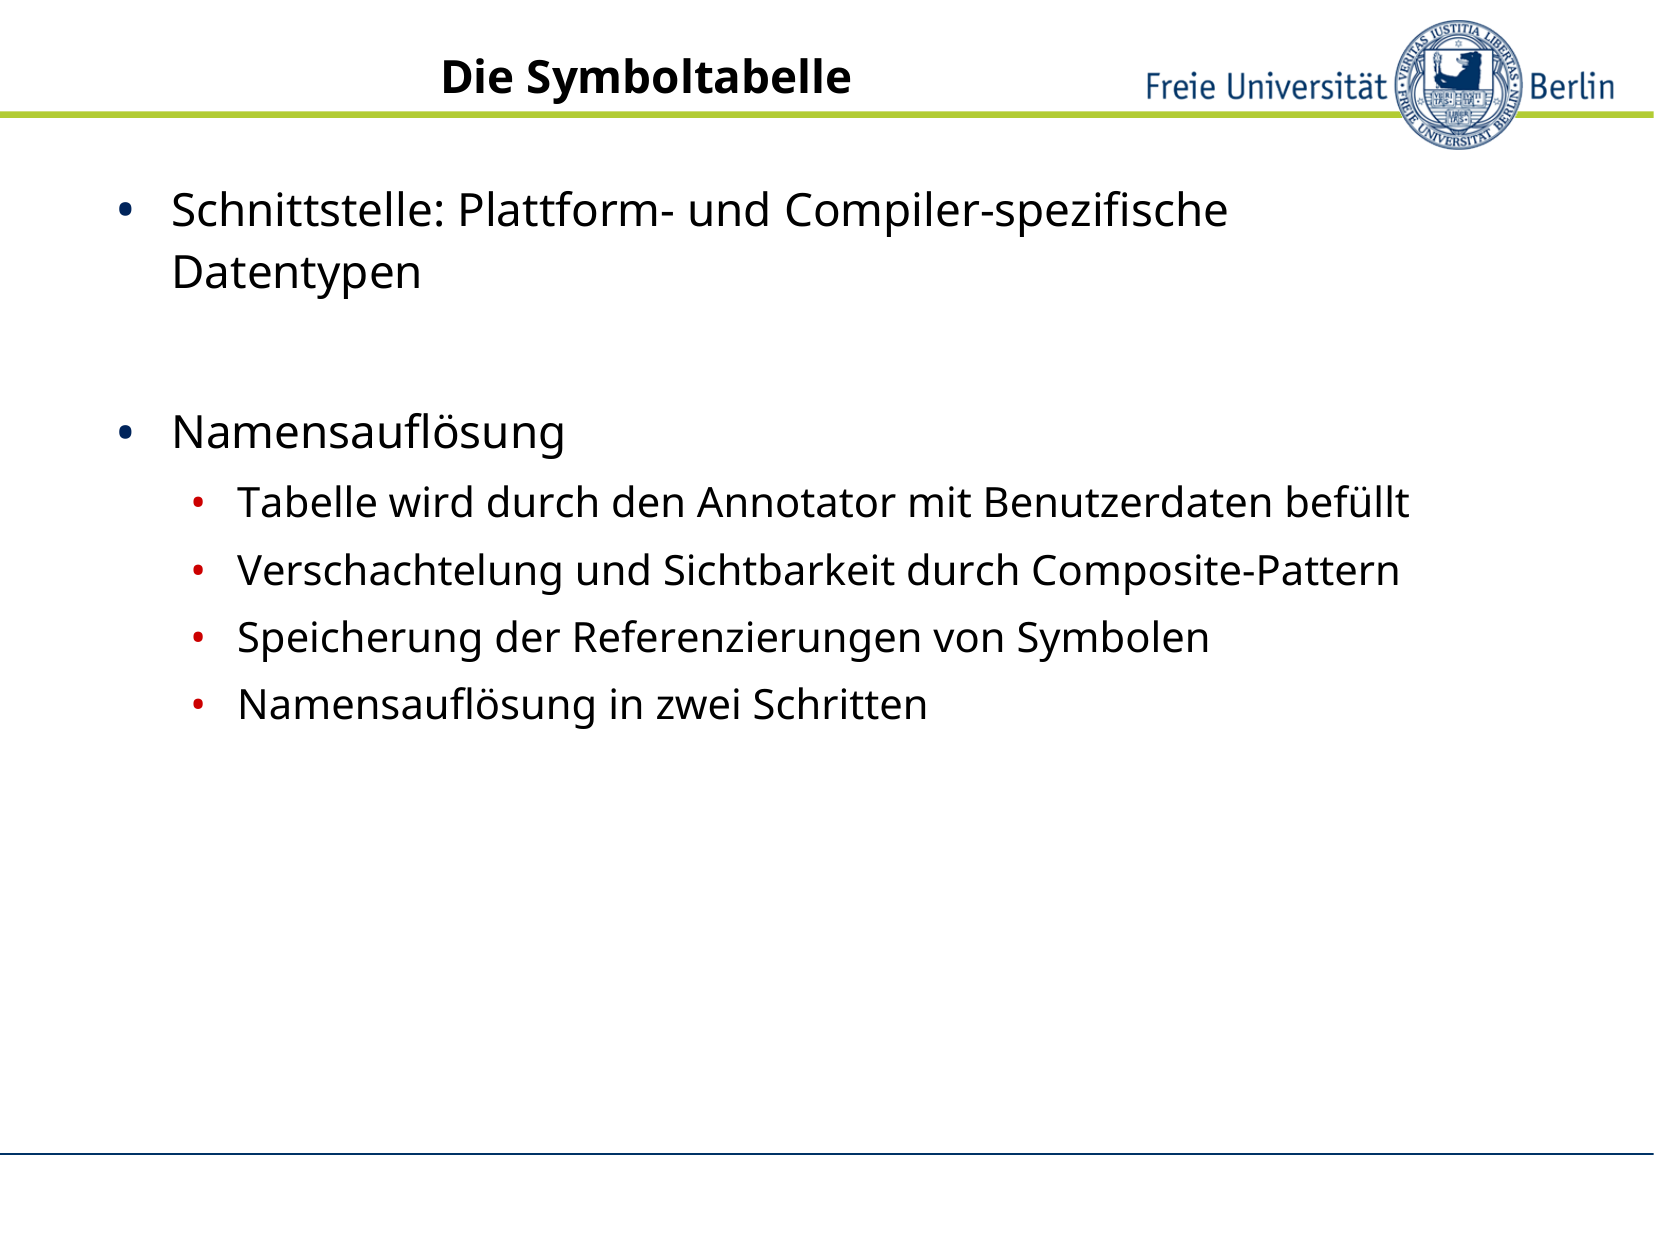

# Die Symboltabelle
Schnittstelle: Plattform- und Compiler-spezifische Datentypen
Namensauflösung
Tabelle wird durch den Annotator mit Benutzerdaten befüllt
Verschachtelung und Sichtbarkeit durch Composite-Pattern
Speicherung der Referenzierungen von Symbolen
Namensauflösung in zwei Schritten